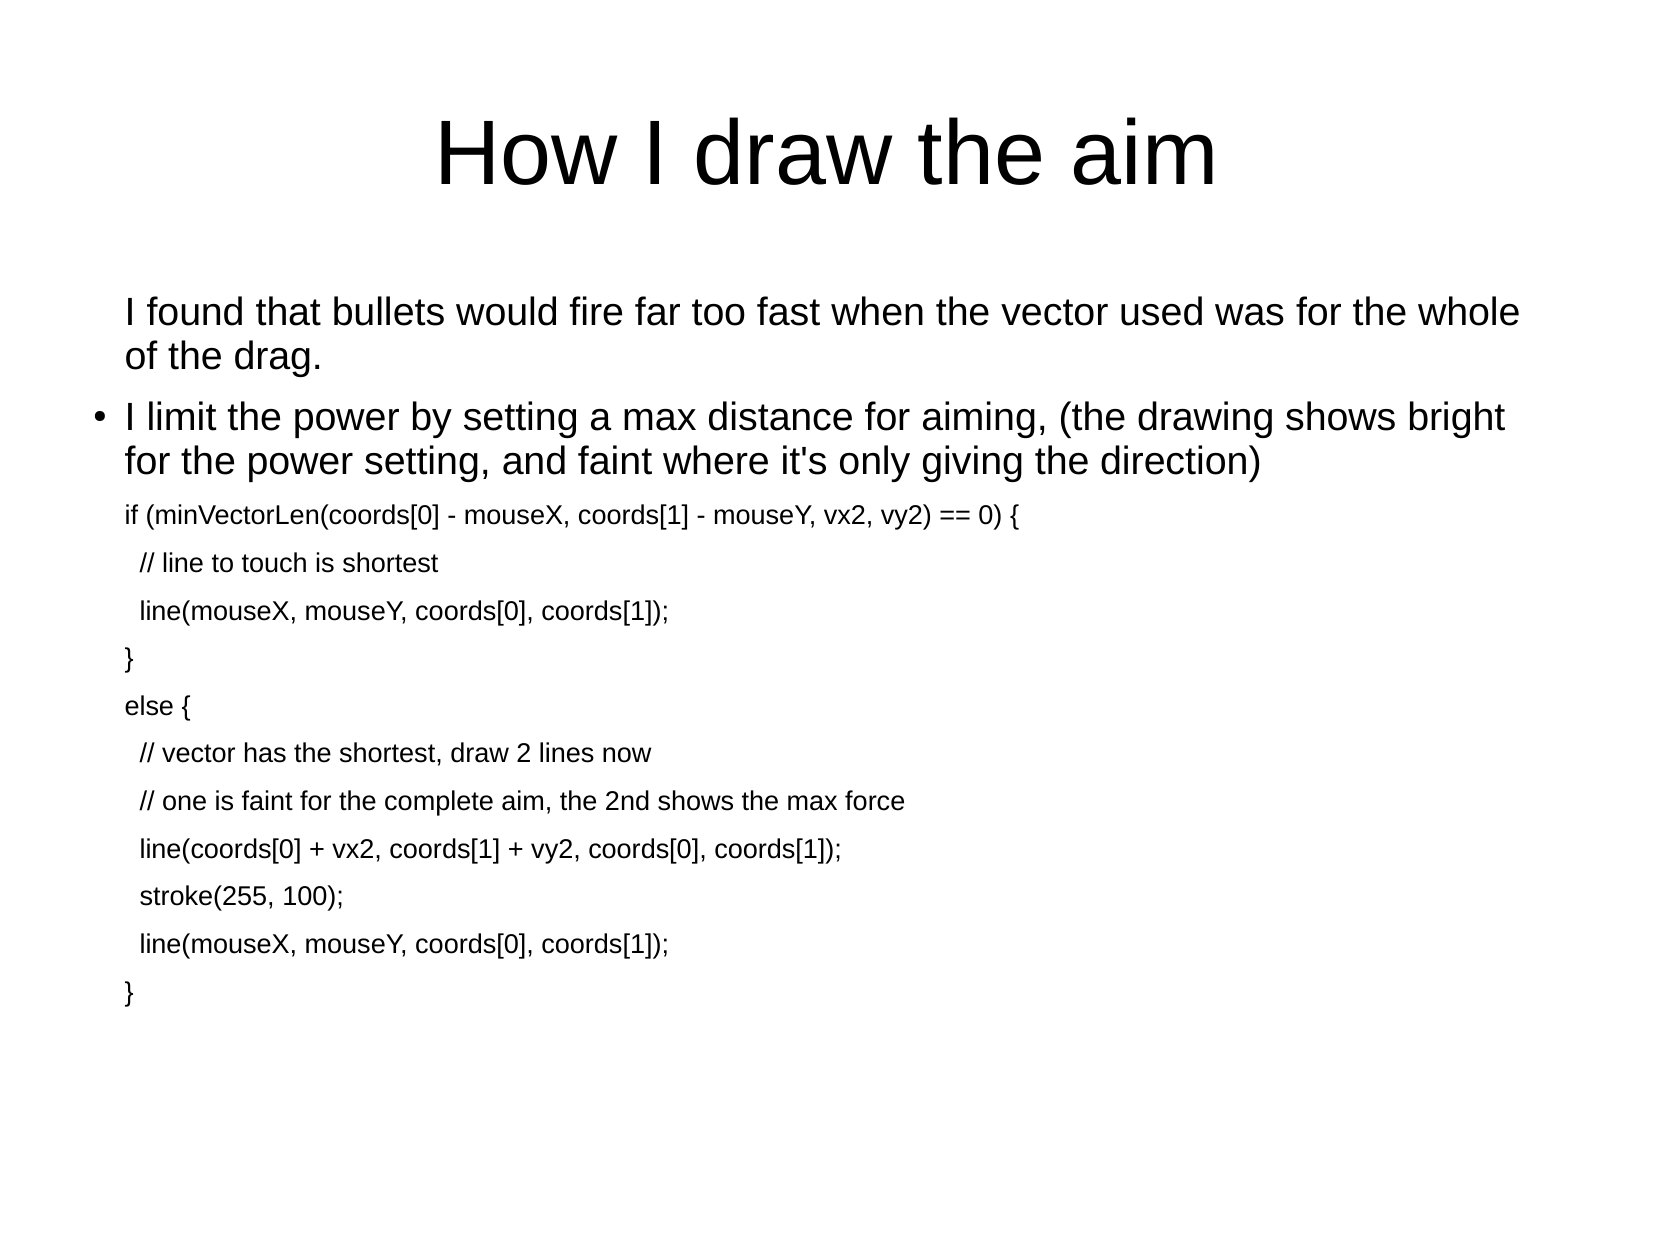

# How I draw the aim
I found that bullets would fire far too fast when the vector used was for the whole of the drag.
I limit the power by setting a max distance for aiming, (the drawing shows bright for the power setting, and faint where it's only giving the direction)
if (minVectorLen(coords[0] - mouseX, coords[1] - mouseY, vx2, vy2) == 0) {
 // line to touch is shortest
 line(mouseX, mouseY, coords[0], coords[1]);
}
else {
 // vector has the shortest, draw 2 lines now
 // one is faint for the complete aim, the 2nd shows the max force
 line(coords[0] + vx2, coords[1] + vy2, coords[0], coords[1]);
 stroke(255, 100);
 line(mouseX, mouseY, coords[0], coords[1]);
}